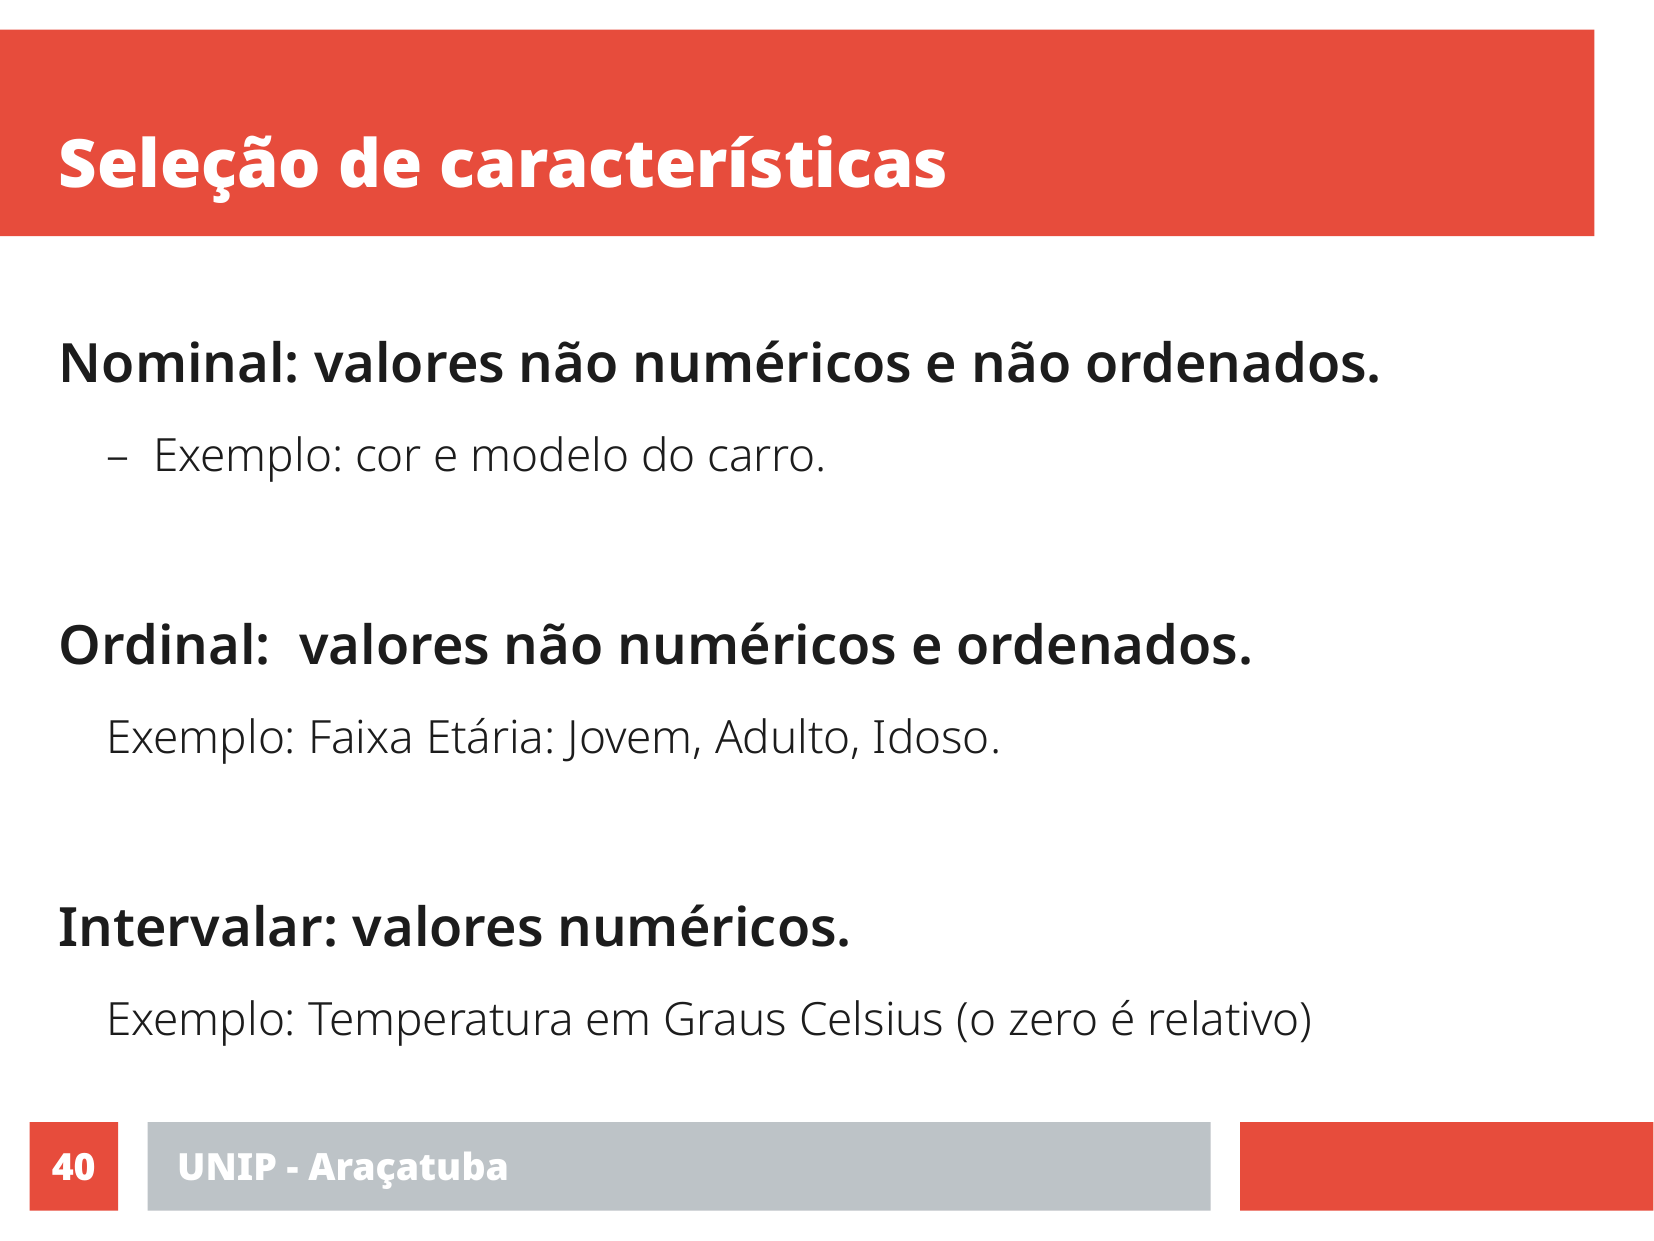

# Seleção de características
Nominal: valores não numéricos e não ordenados.
– Exemplo: cor e modelo do carro.
Ordinal: valores não numéricos e ordenados.
Exemplo: Faixa Etária: Jovem, Adulto, Idoso.
Intervalar: valores numéricos.
Exemplo: Temperatura em Graus Celsius (o zero é relativo)
40
UNIP - Araçatuba